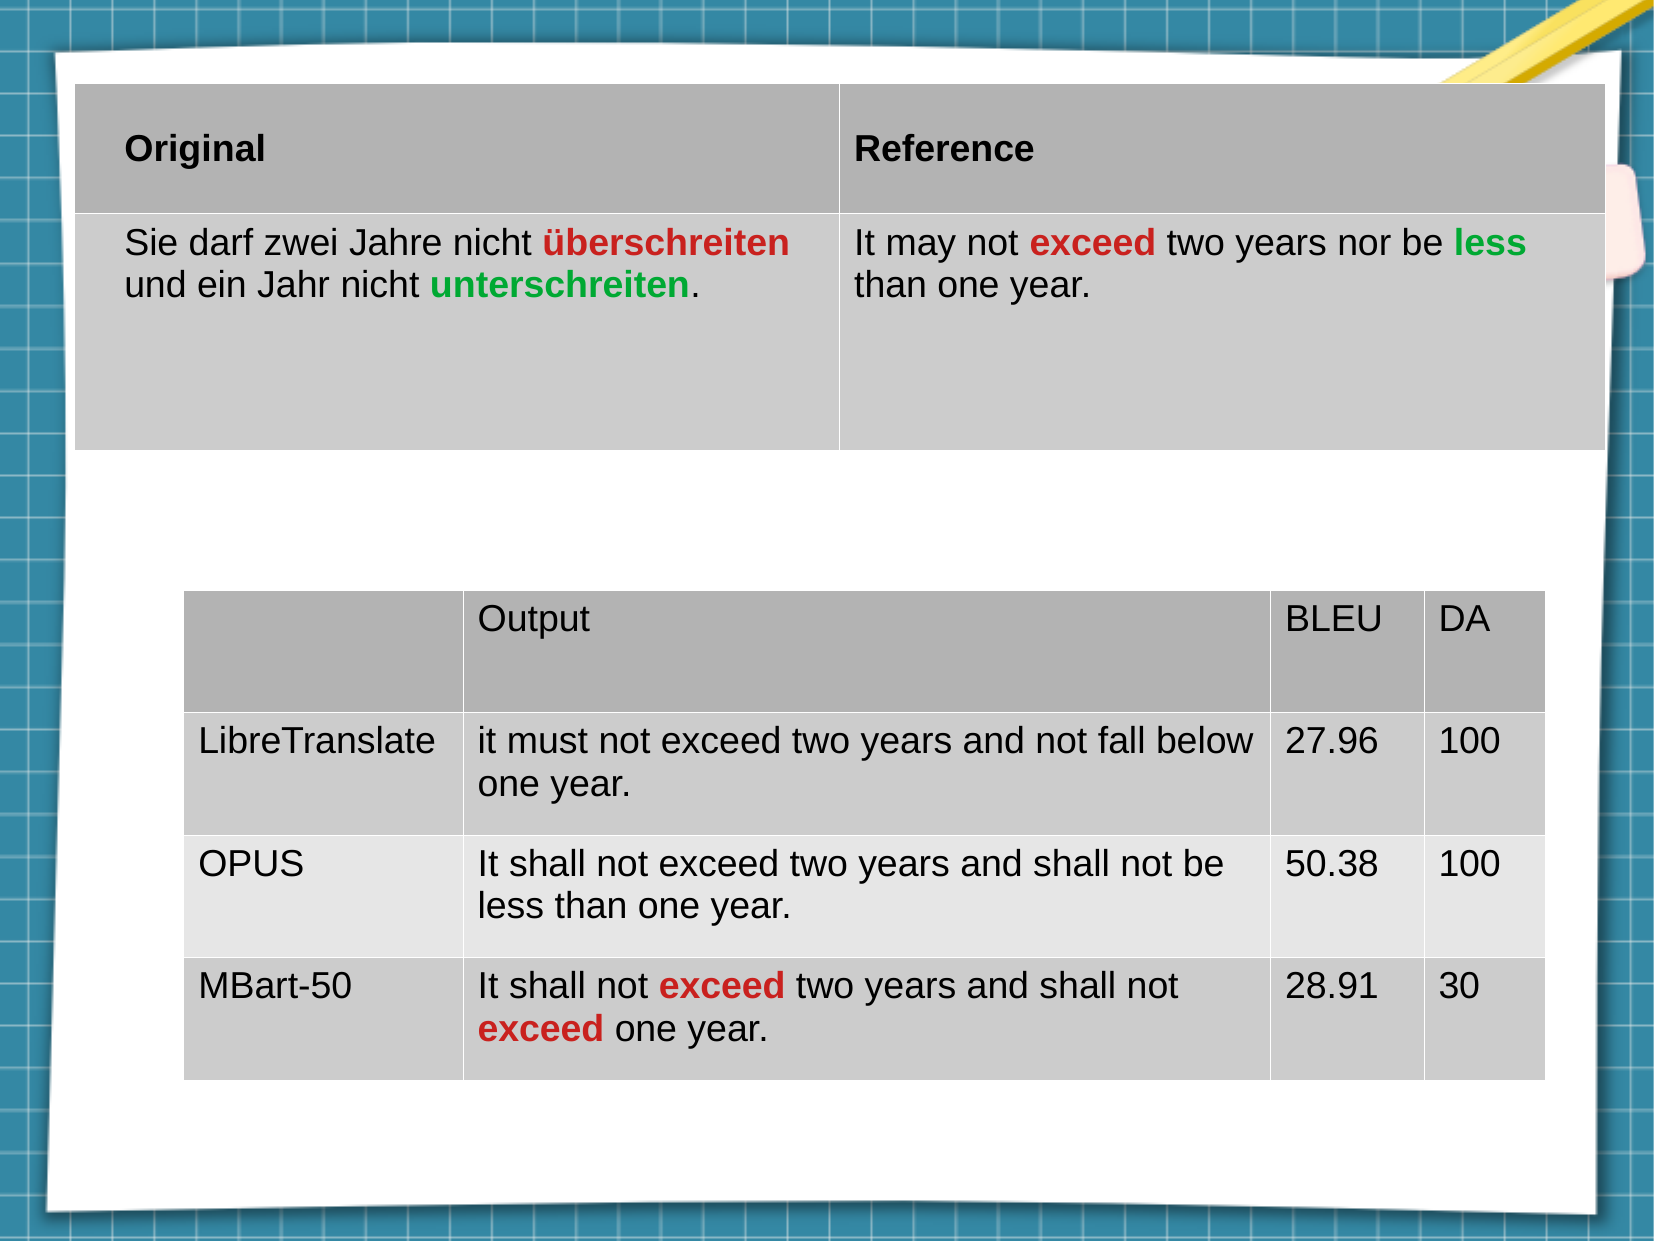

| Original | Reference |
| --- | --- |
| Sie darf zwei Jahre nicht überschreiten und ein Jahr nicht unterschreiten. | It may not exceed two years nor be less than one year. |
| | Output | BLEU | DA |
| --- | --- | --- | --- |
| LibreTranslate | it must not exceed two years and not fall below one year. | 27.96 | 100 |
| OPUS | It shall not exceed two years and shall not be less than one year. | 50.38 | 100 |
| MBart-50 | It shall not exceed two years and shall not exceed one year. | 28.91 | 30 |